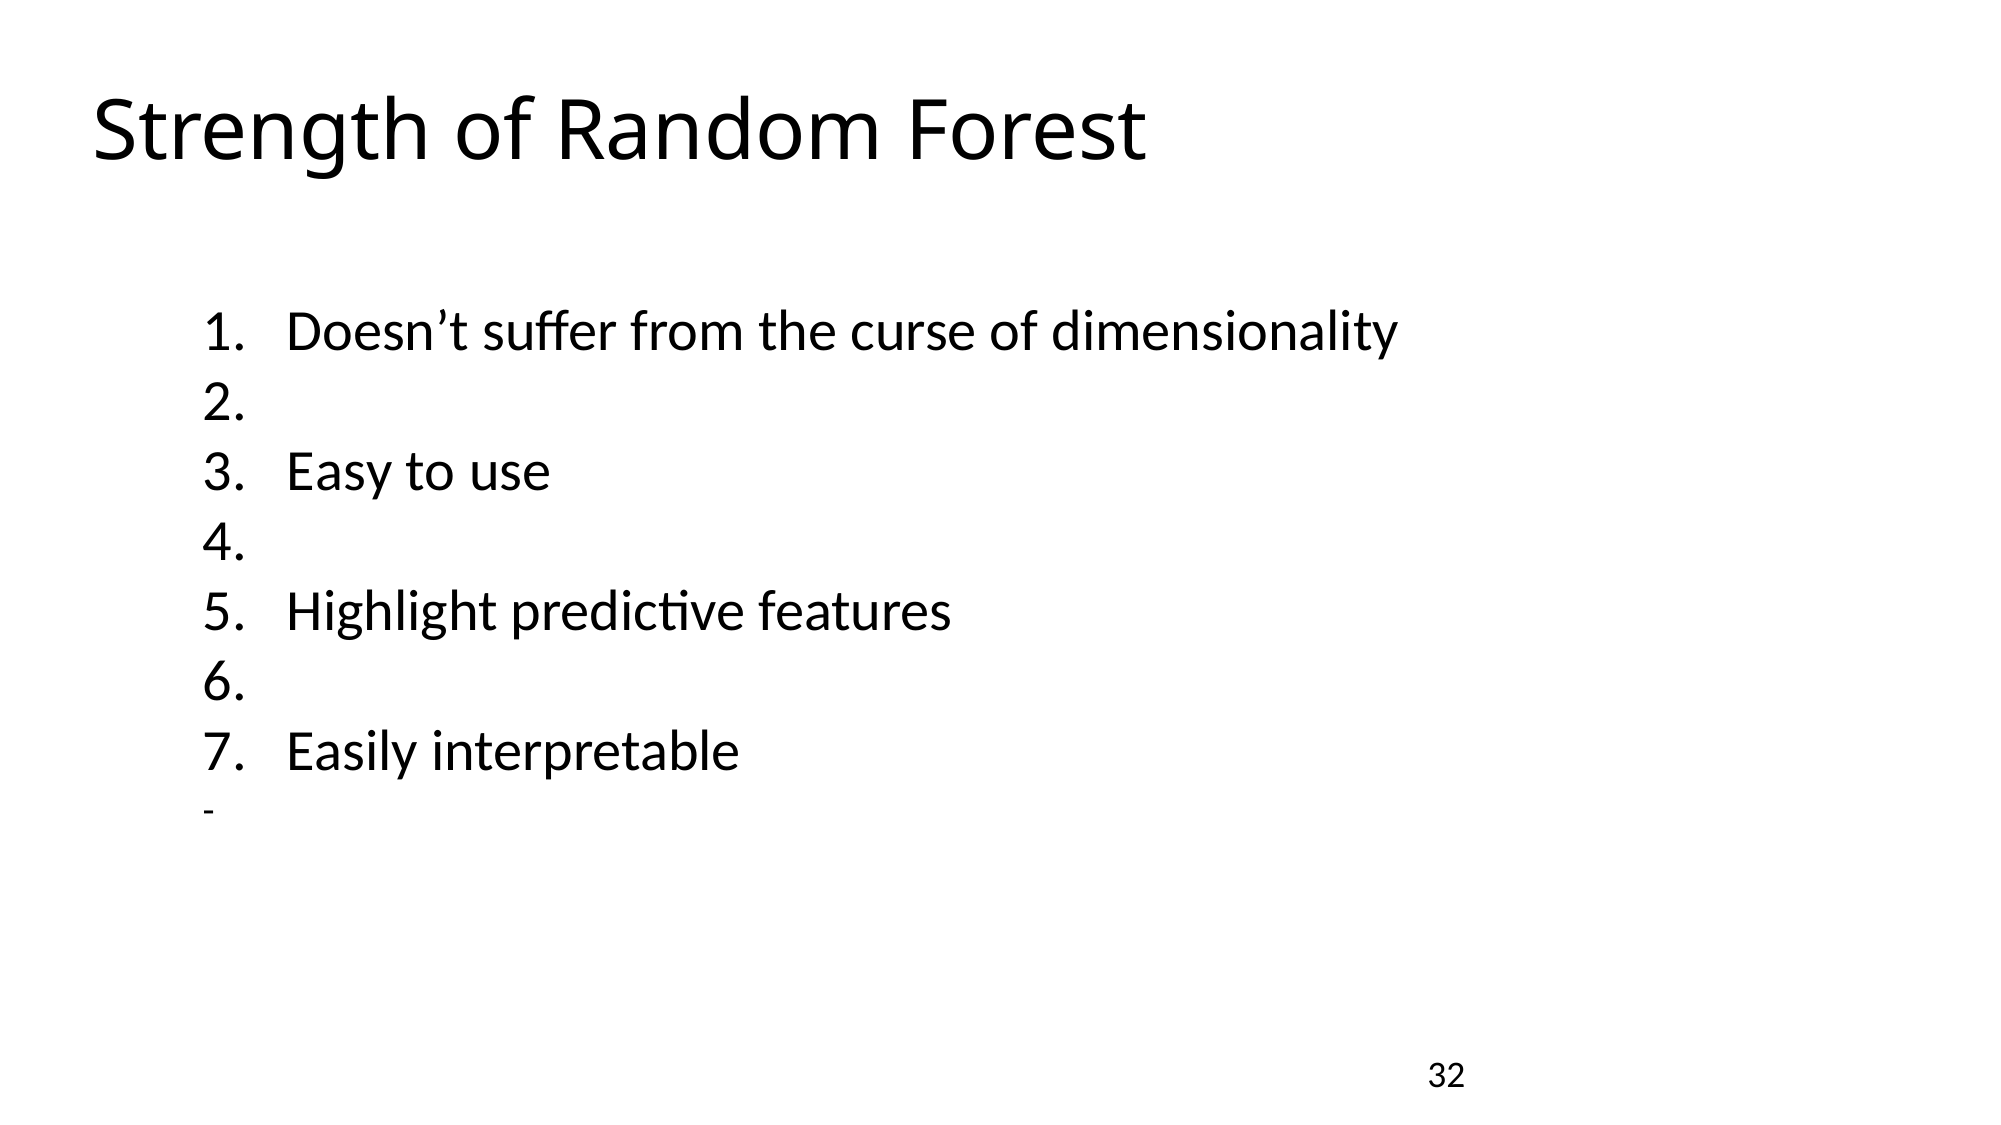

Strength of Random Forest
Doesn’t suffer from the curse of dimensionality
Easy to use
Highlight predictive features
Easily interpretable
13